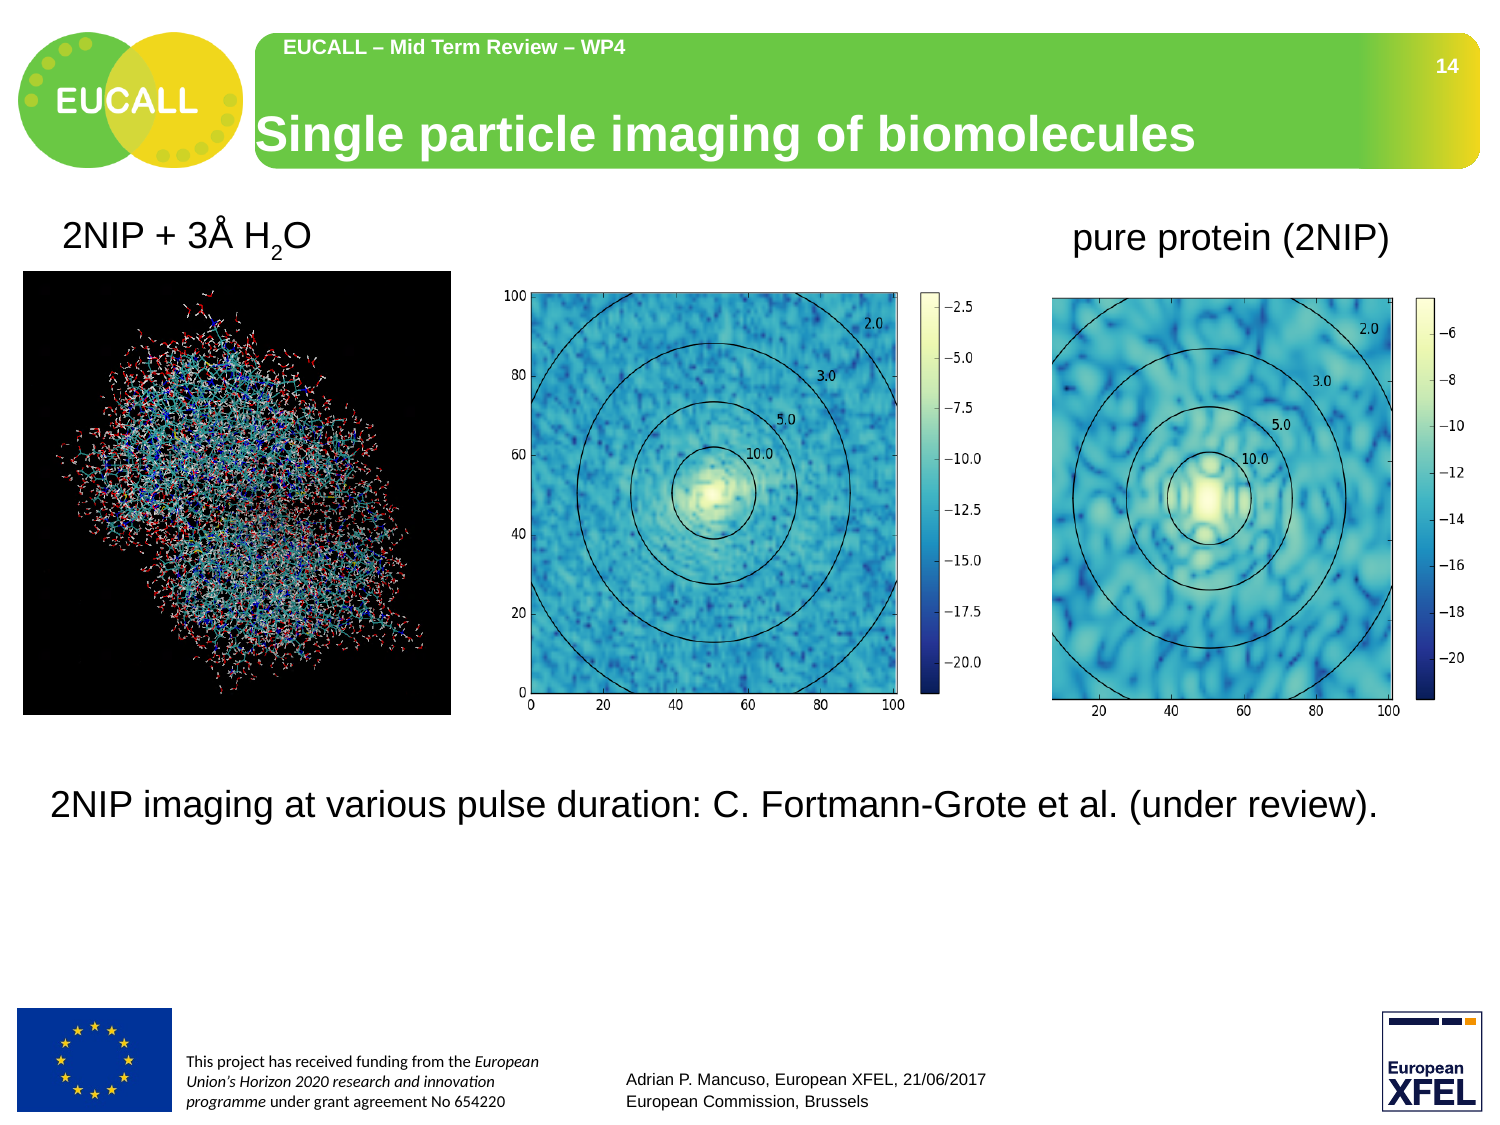

# Single particle imaging of biomolecules
2NIP + 3Å H2O
pure protein (2NIP)
2NIP imaging at various pulse duration: C. Fortmann-Grote et al. (under review).